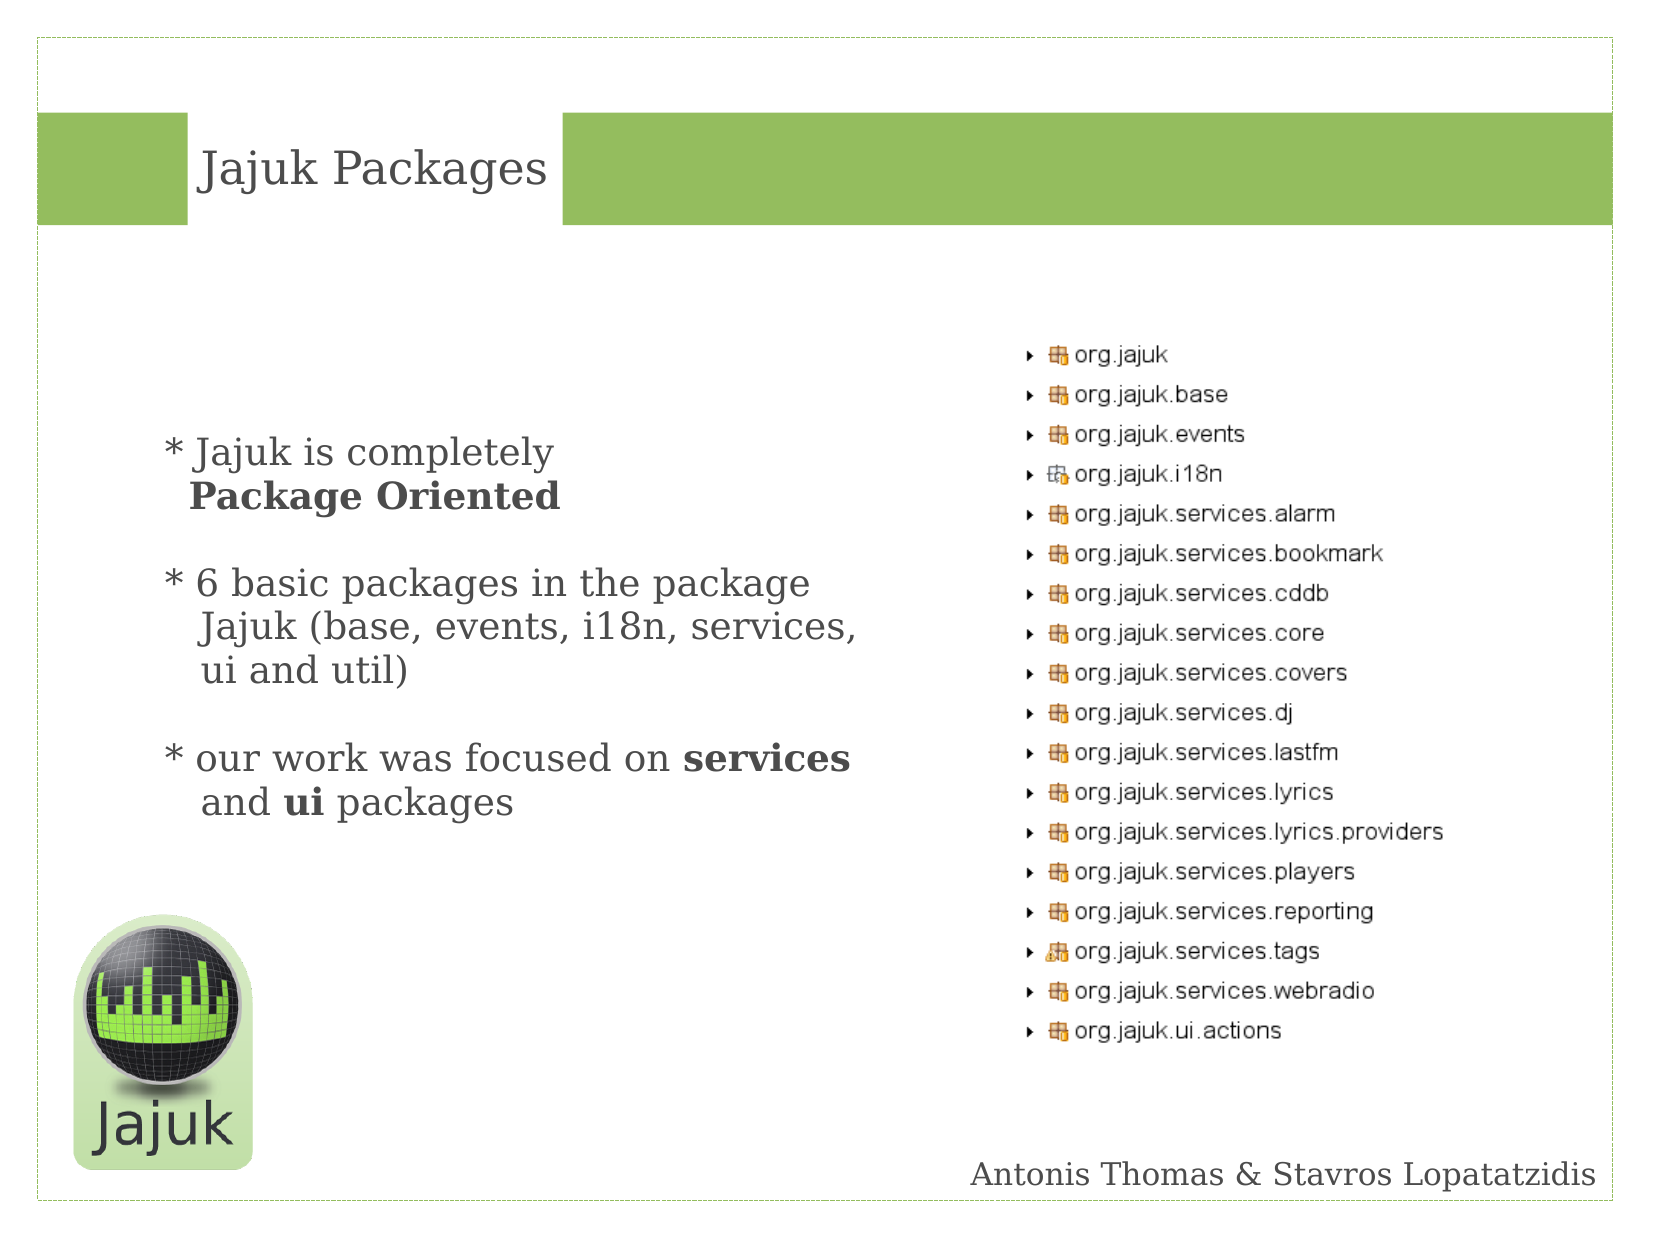

Jajuk Packages
* Jajuk is completely
 Package Oriented
* 6 basic packages in the package 	 Jajuk (base, events, i18n, services, ui and util)
* our work was focused on services and ui packages
Antonis Thomas & Stavros Lopatatzidis